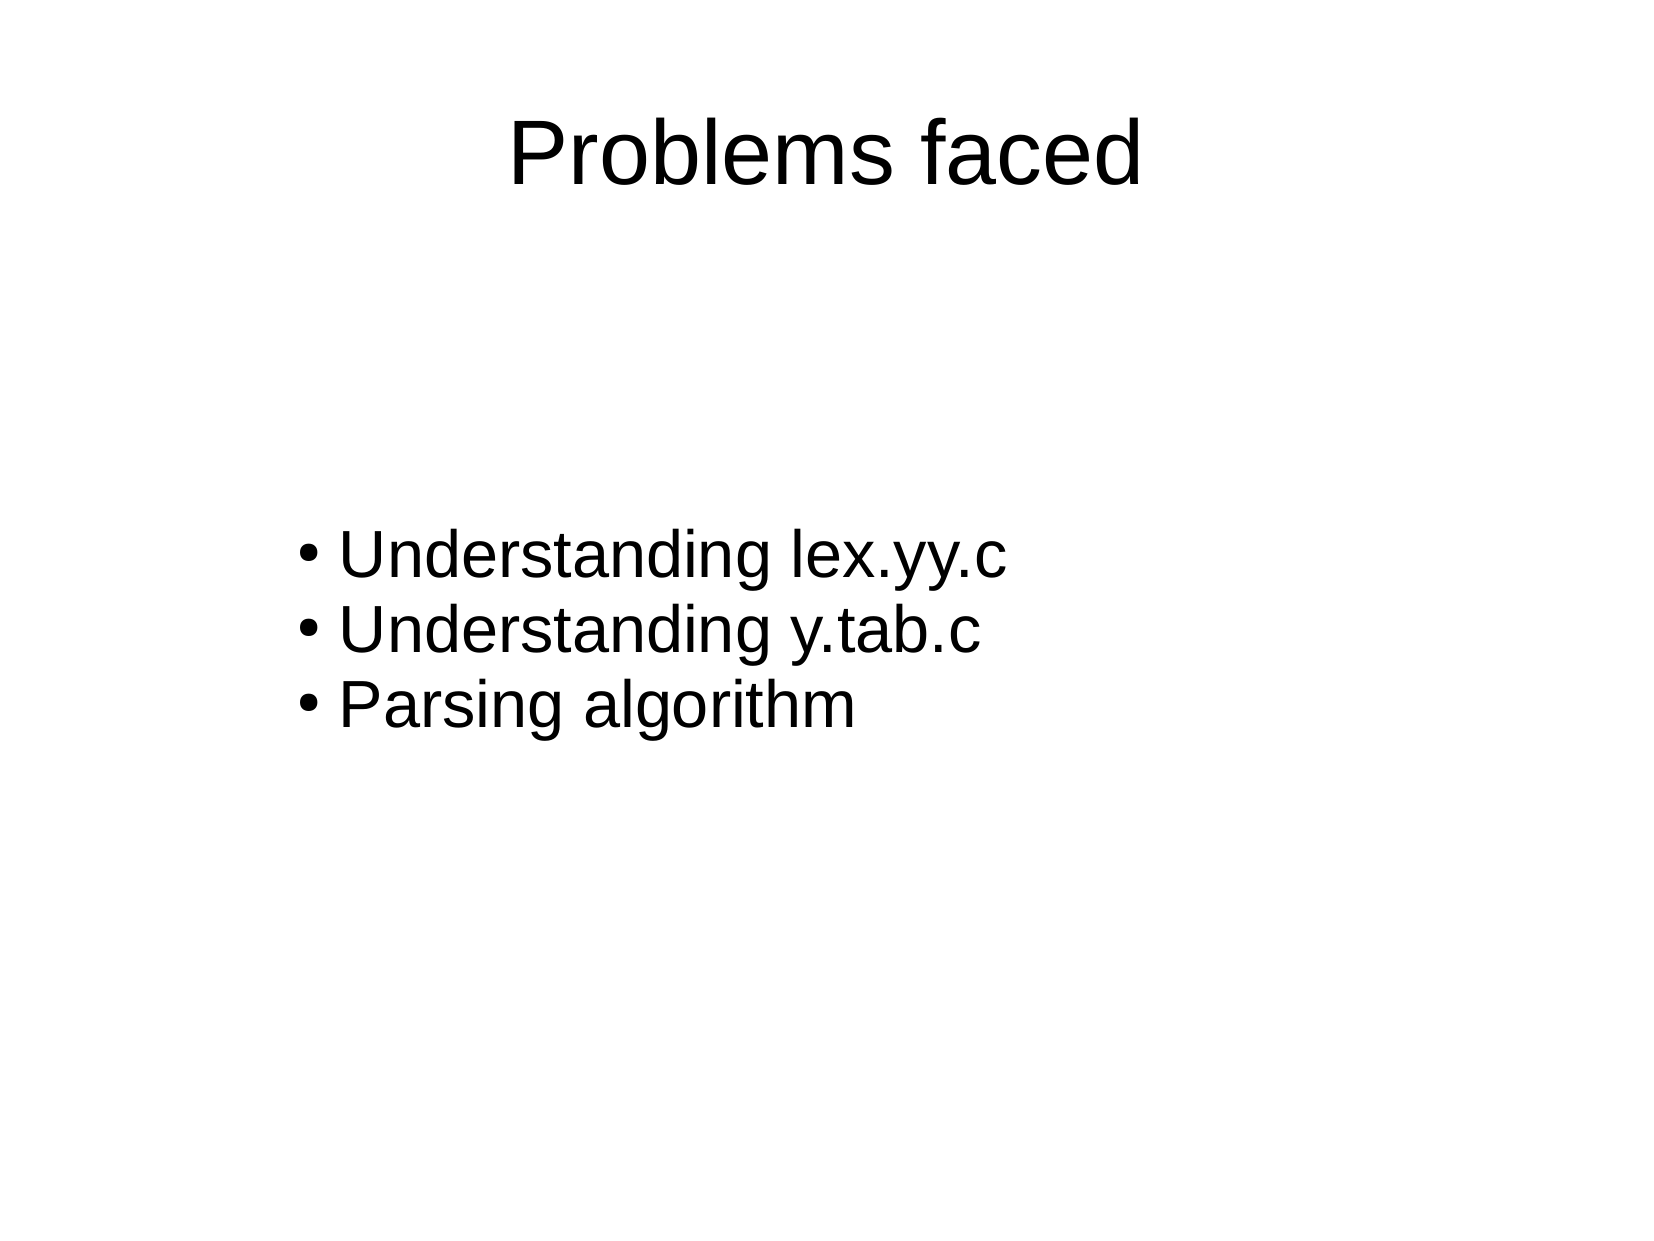

# Problems faced
 Understanding lex.yy.c
 Understanding y.tab.c
 Parsing algorithm